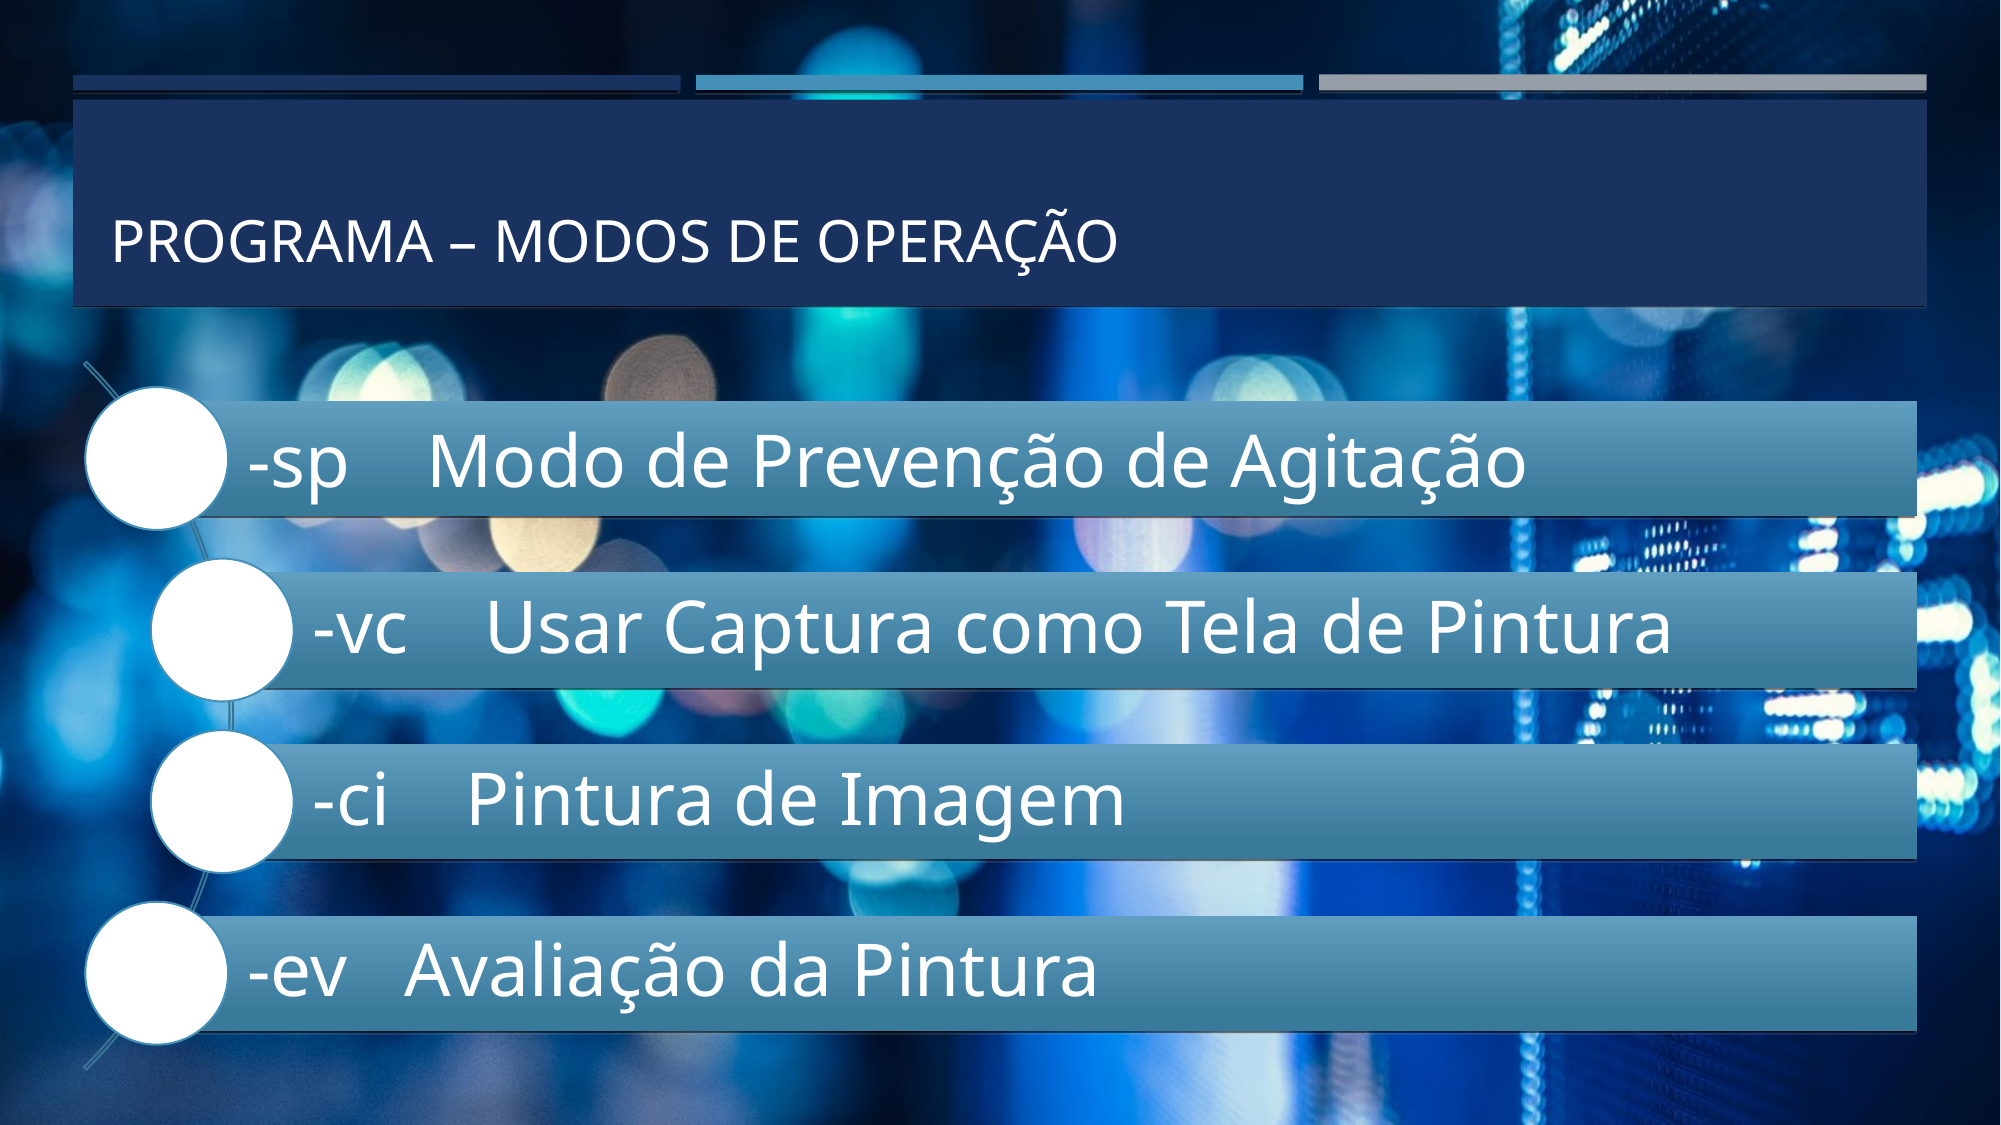

# Programa – Modos de Operação
-sp Modo de Prevenção de Agitação
-vc Usar Captura como Tela de Pintura
-ci Pintura de Imagem
-ev Avaliação da Pintura